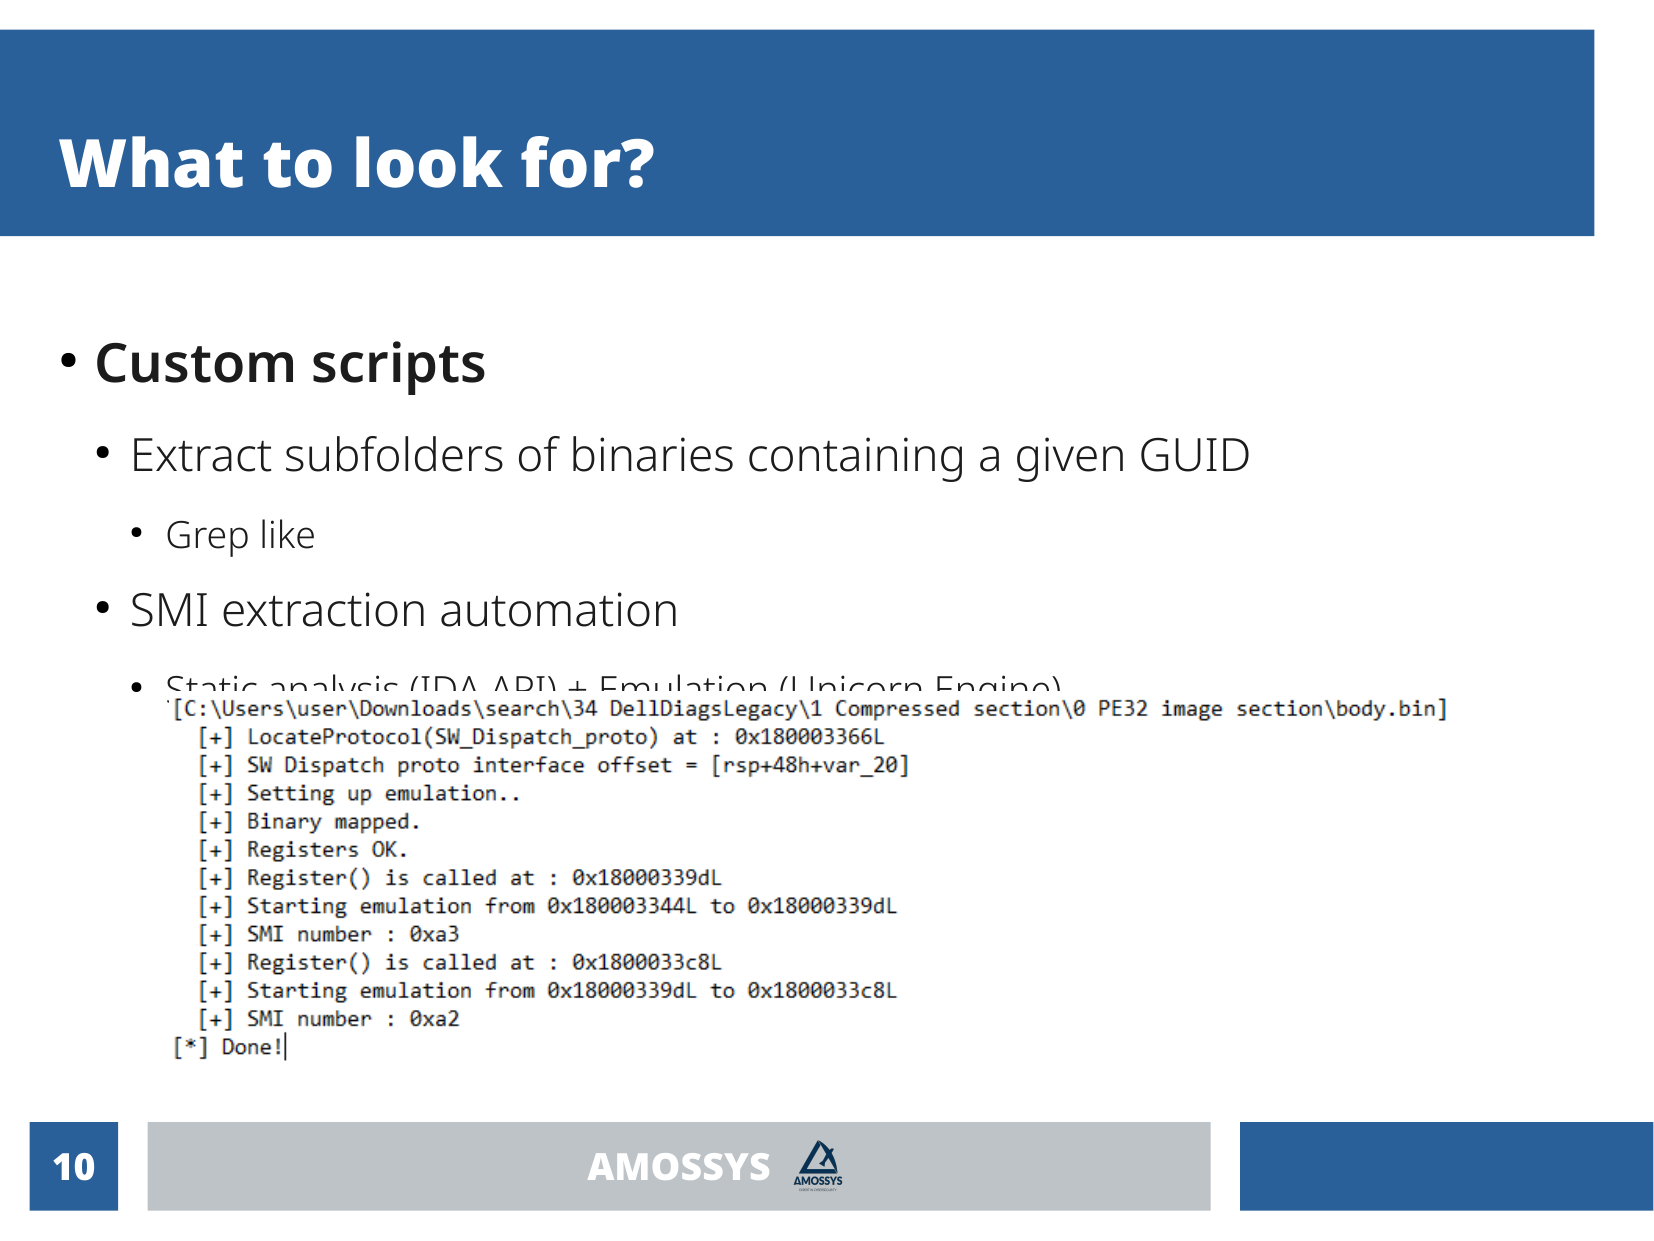

# What to look for?
Custom scripts
Extract subfolders of binaries containing a given GUID
Grep like
SMI extraction automation
Static analysis (IDA API) + Emulation (Unicorn Engine)
10